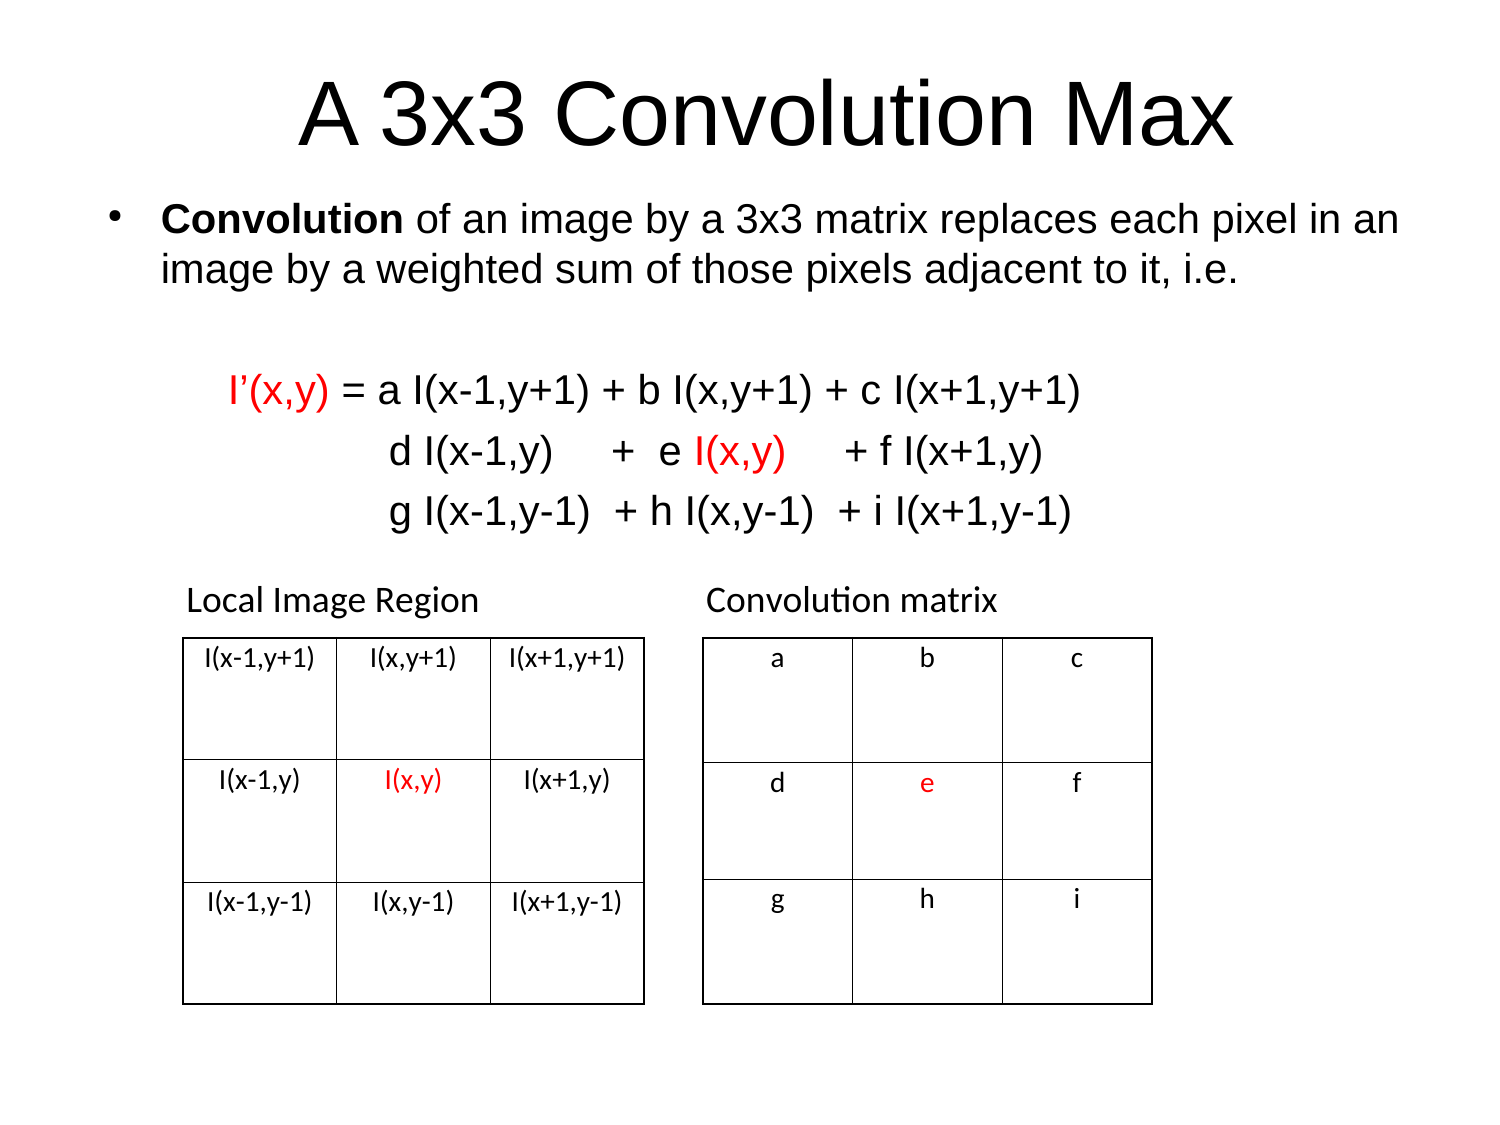

# A 3x3 Convolution Max
Convolution of an image by a 3x3 matrix replaces each pixel in an image by a weighted sum of those pixels adjacent to it, i.e.
 I’(x,y) = a I(x-1,y+1) + b I(x,y+1) + c I(x+1,y+1)
 d I(x-1,y) + e I(x,y) + f I(x+1,y)
 g I(x-1,y-1) + h I(x,y-1) + i I(x+1,y-1)
Local Image Region
Convolution matrix
| I(x-1,y+1) | I(x,y+1) | I(x+1,y+1) |
| --- | --- | --- |
| I(x-1,y) | I(x,y) | I(x+1,y) |
| I(x-1,y-1) | I(x,y-1) | I(x+1,y-1) |
| a | b | c |
| --- | --- | --- |
| d | e | f |
| g | h | i |